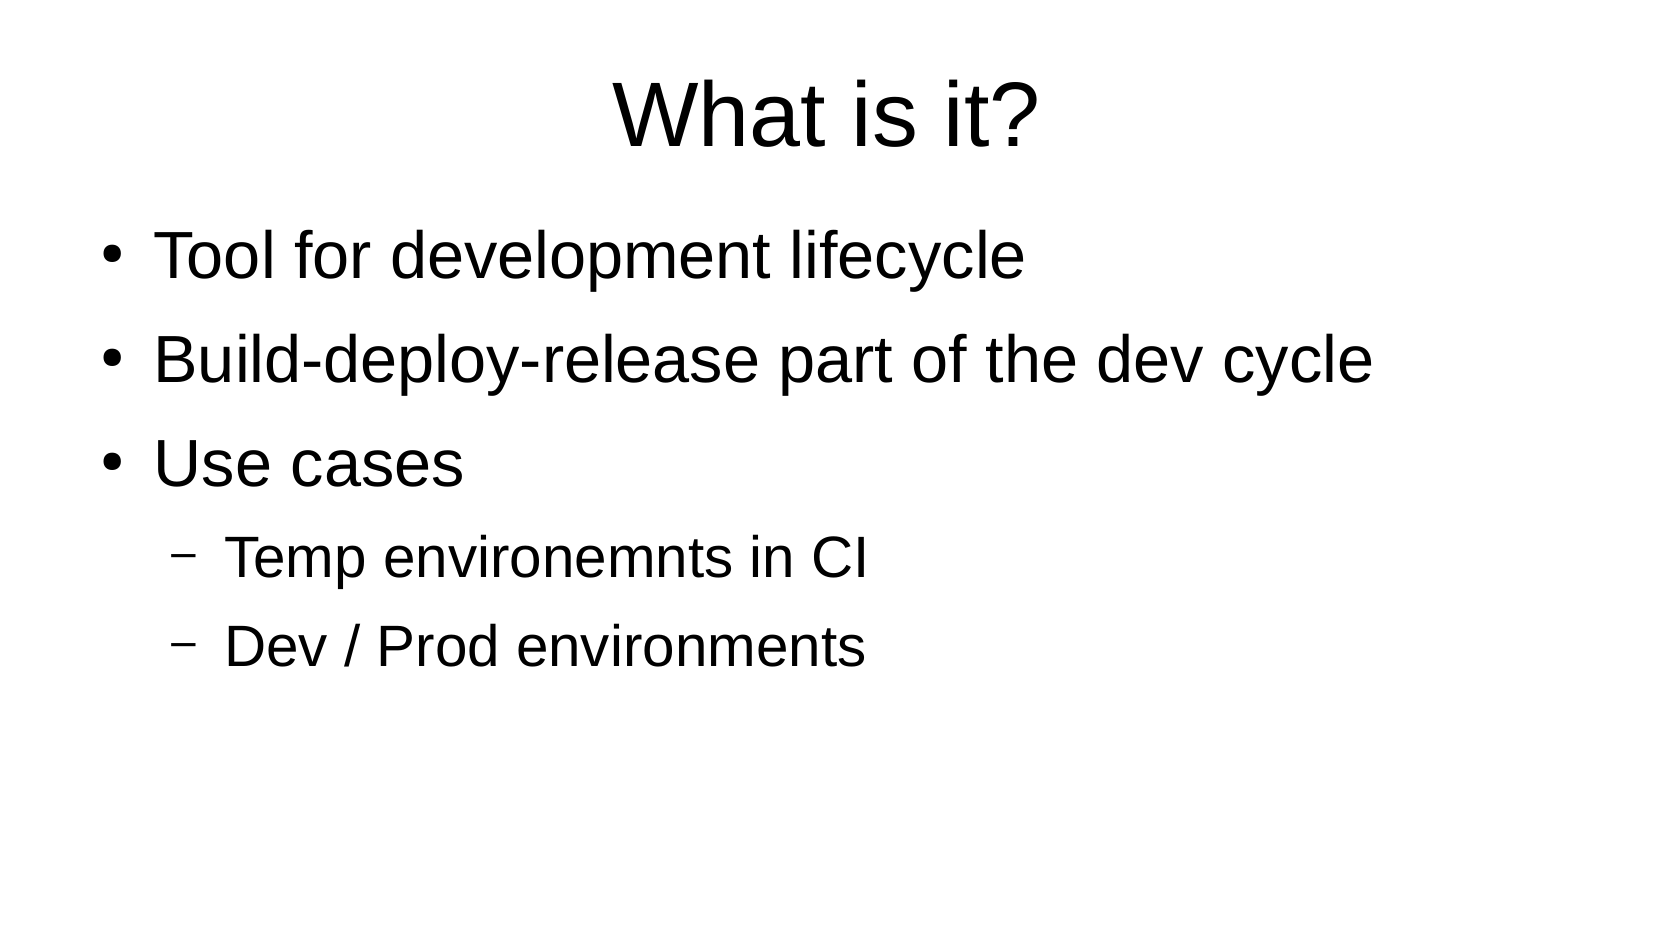

# What is it?
Tool for development lifecycle
Build-deploy-release part of the dev cycle
Use cases
Temp environemnts in CI
Dev / Prod environments